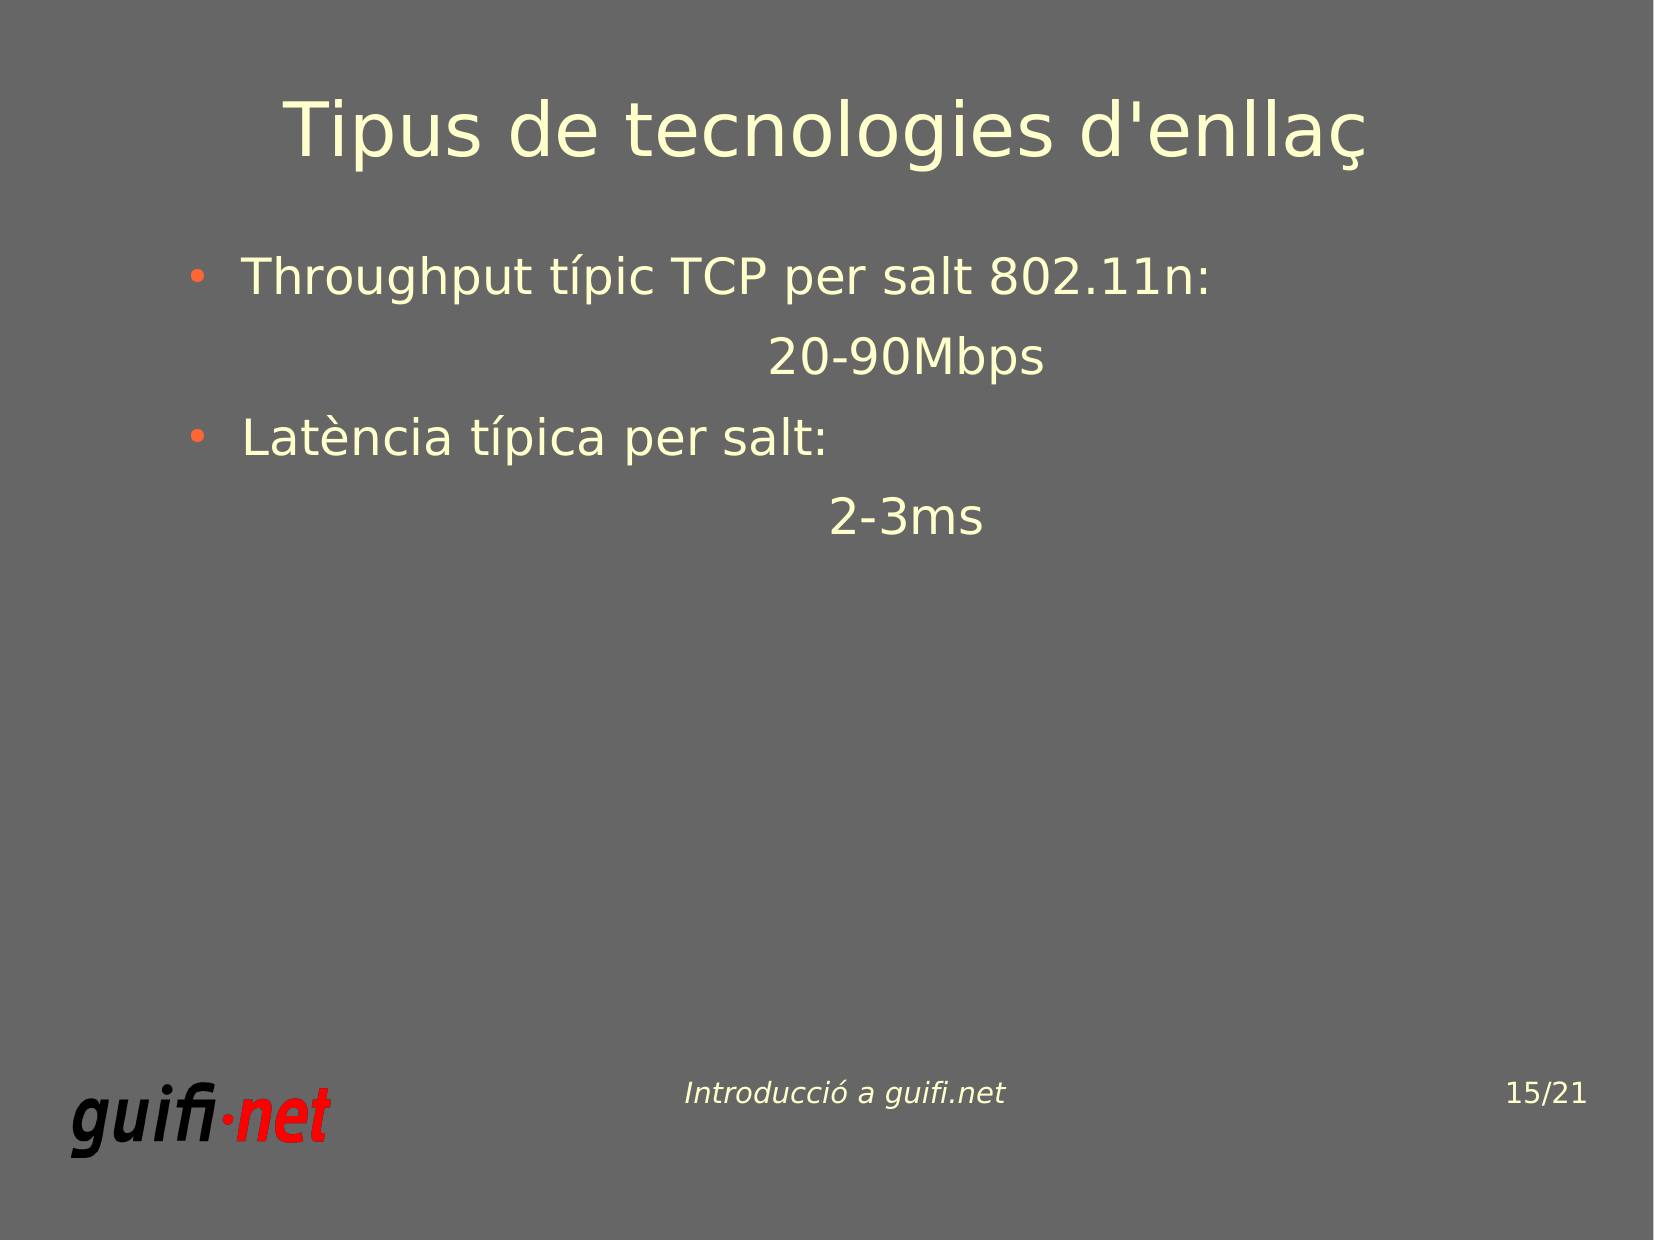

# Tipus de tecnologies d'enllaç
Throughput típic TCP per salt 802.11n:
20-90Mbps
Latència típica per salt:
2-3ms
15